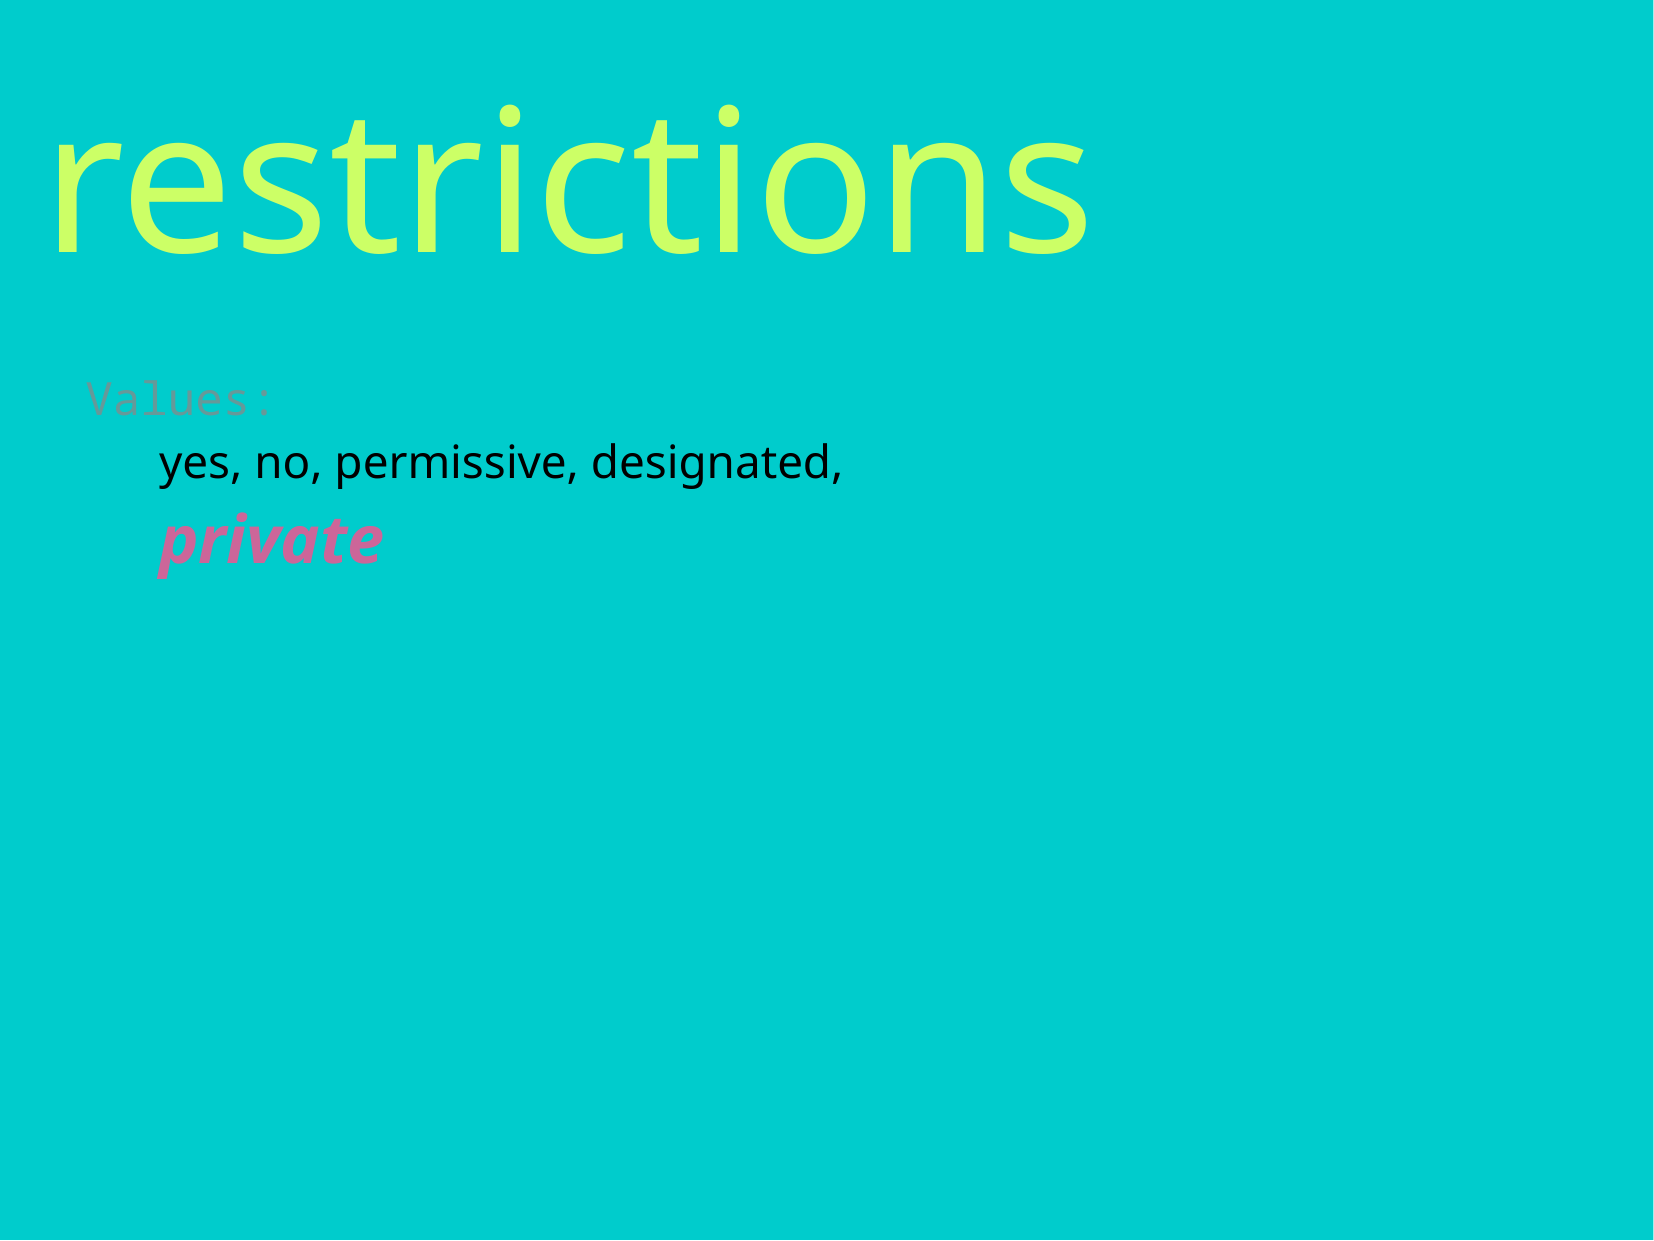

restrictions
Values:
	yes, no, permissive, designated,
	private